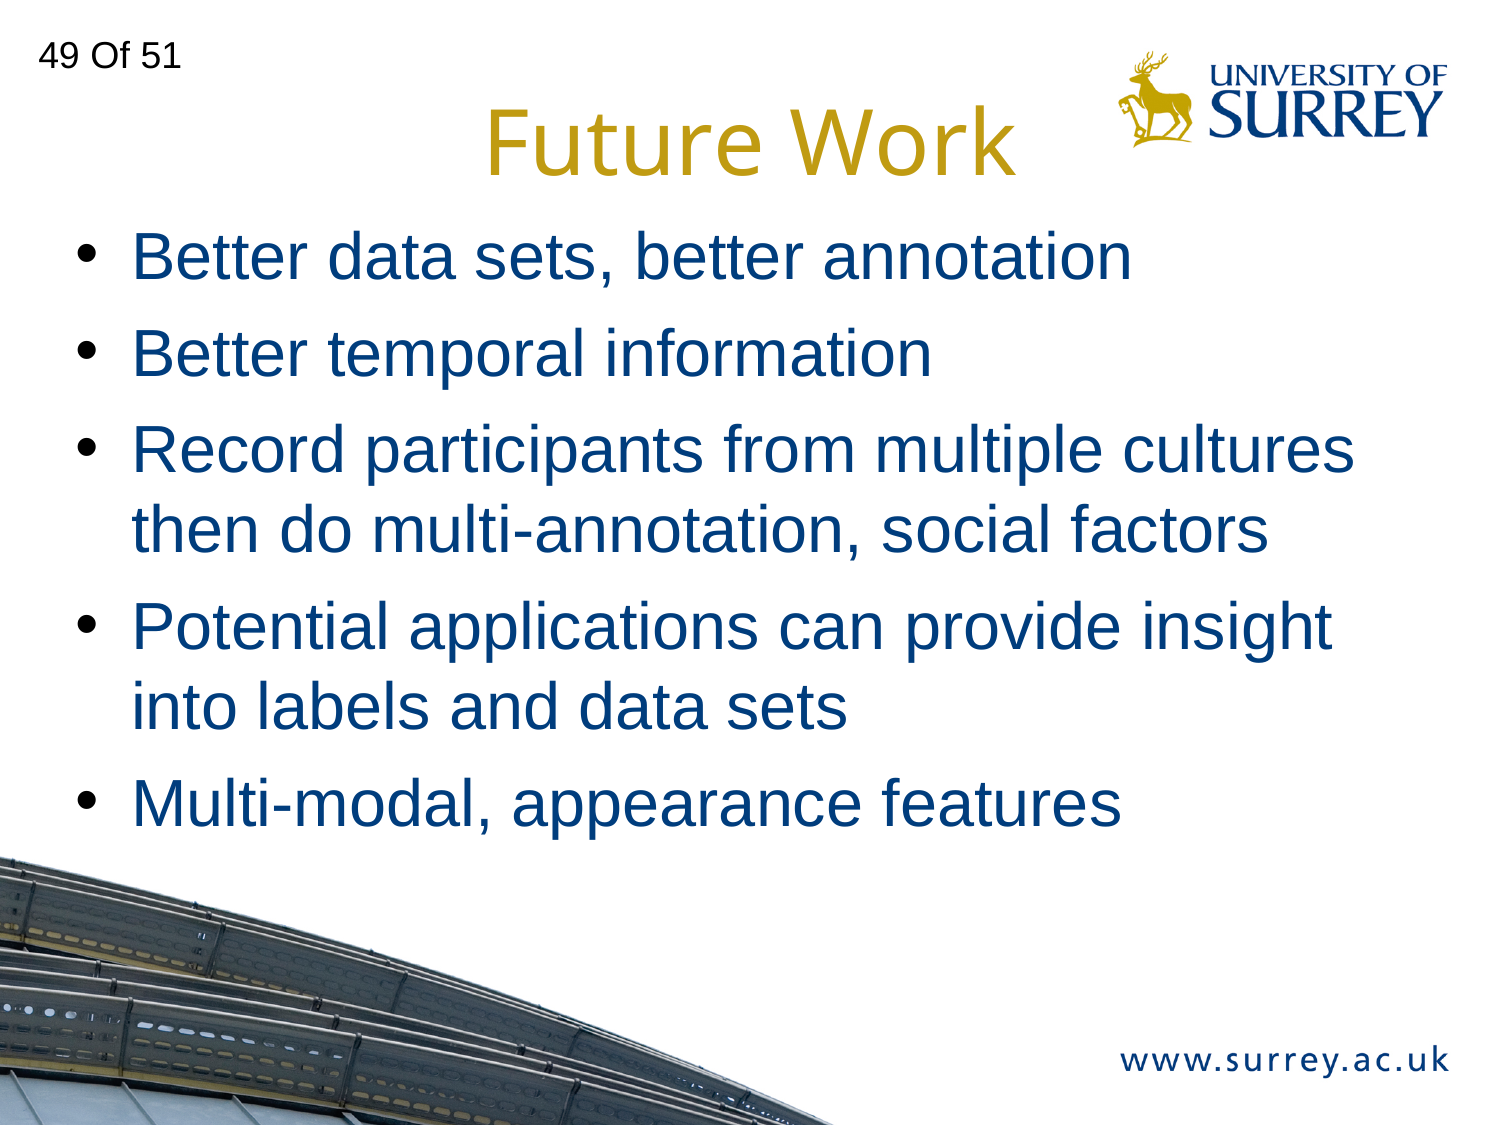

# Future Work
Better data sets, better annotation
Better temporal information
Record participants from multiple cultures then do multi-annotation, social factors
Potential applications can provide insight into labels and data sets
Multi-modal, appearance features